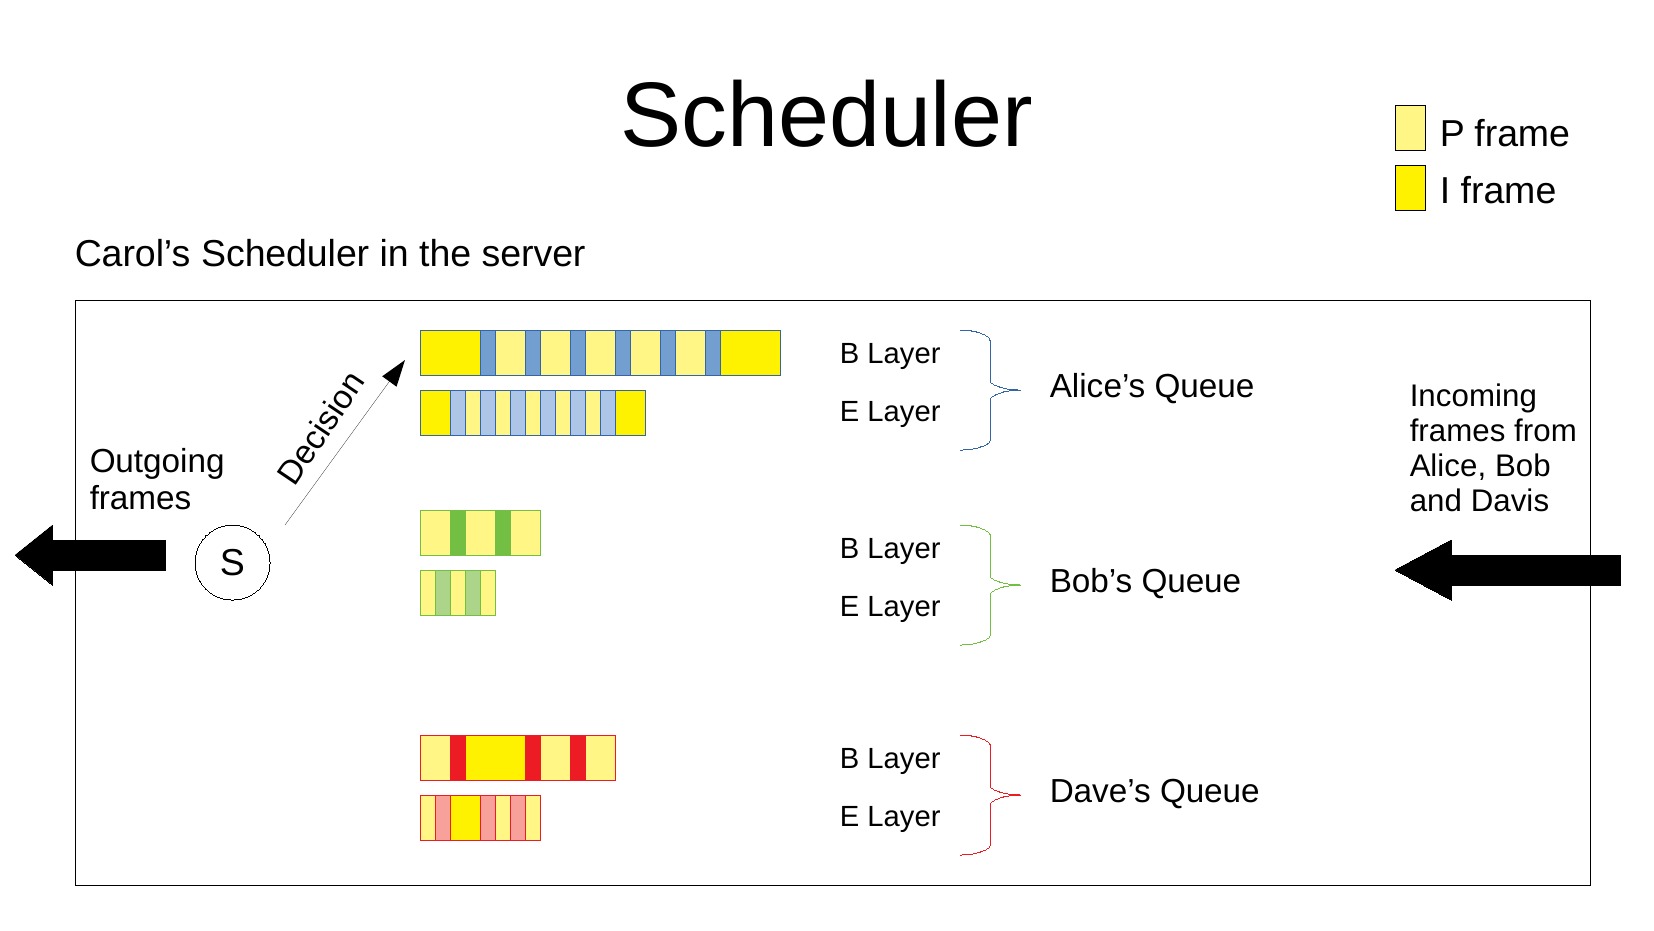

# Scheduler
P frame
I frame
Carol’s Scheduler in the server
B Layer
Decision
Alice’s Queue
Incoming frames from Alice, Bob and Davis
E Layer
Outgoing frames
S
B Layer
Bob’s Queue
E Layer
B Layer
Dave’s Queue
E Layer